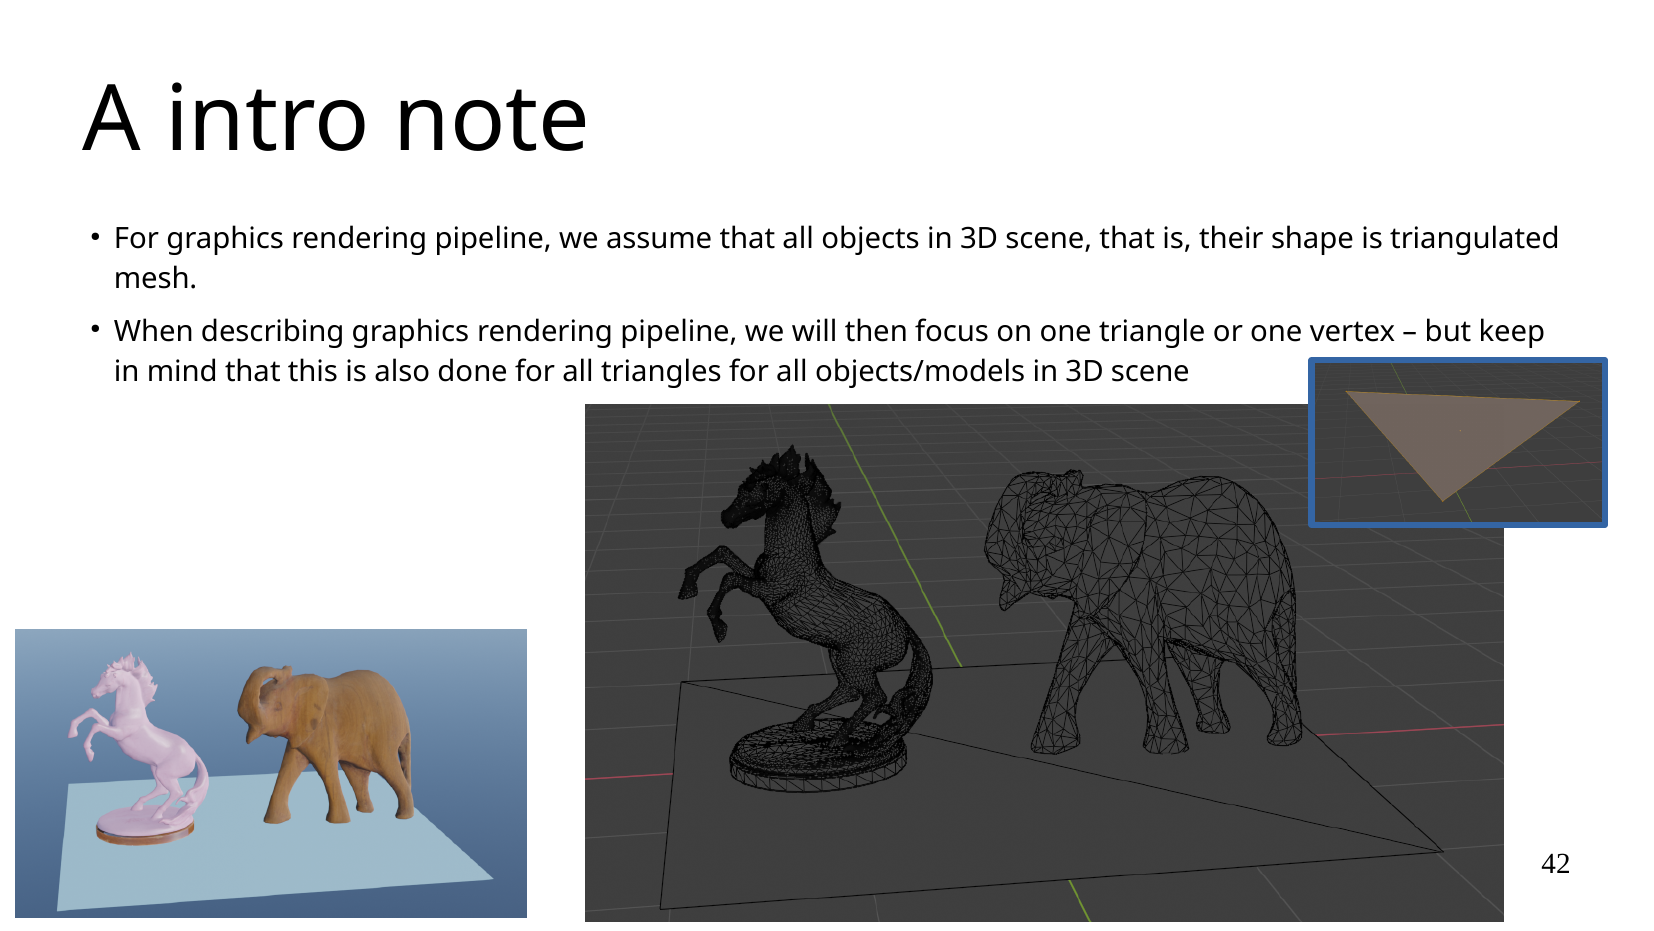

# A intro note
For graphics rendering pipeline, we assume that all objects in 3D scene, that is, their shape is triangulated mesh.
When describing graphics rendering pipeline, we will then focus on one triangle or one vertex – but keep in mind that this is also done for all triangles for all objects/models in 3D scene
42